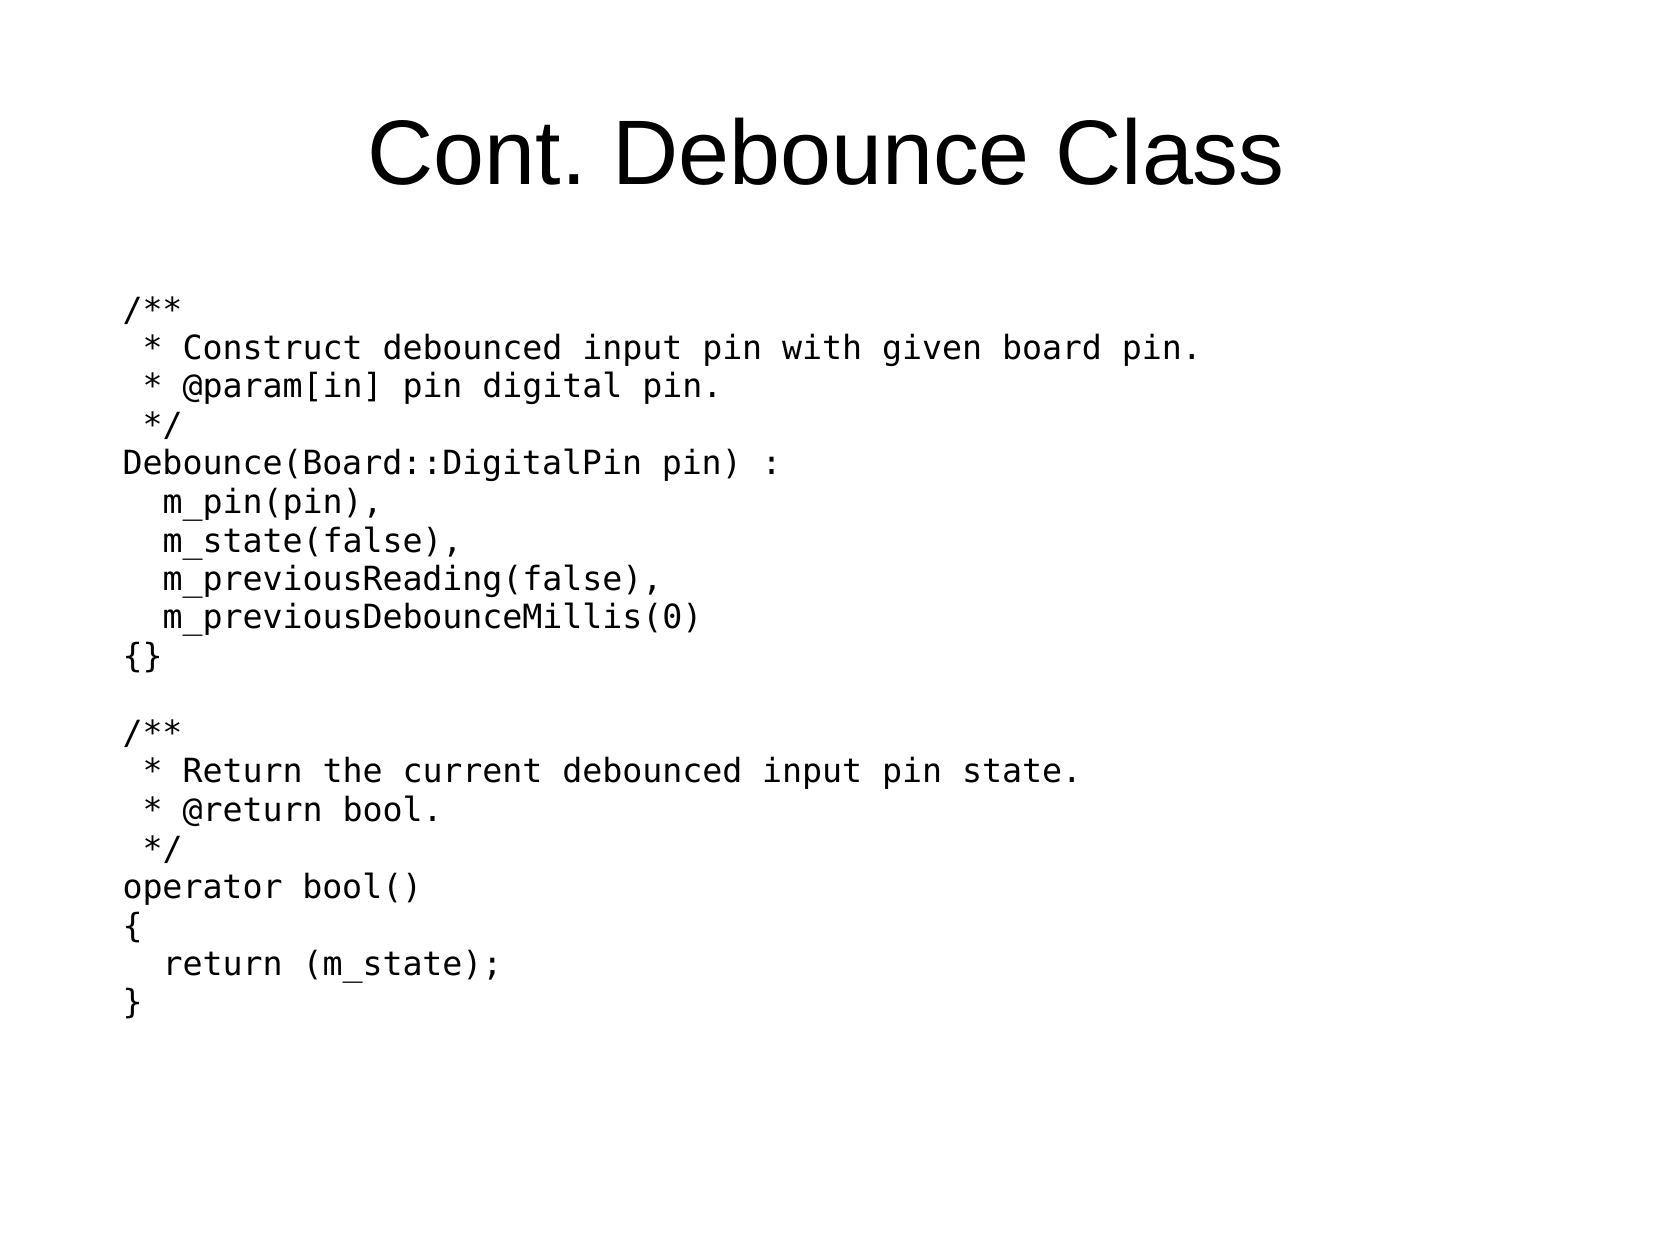

# Cont. Debounce Class
 /**
 * Construct debounced input pin with given board pin.
 * @param[in] pin digital pin.
 */
 Debounce(Board::DigitalPin pin) :
 m_pin(pin),
 m_state(false),
 m_previousReading(false),
 m_previousDebounceMillis(0)
 {}
 /**
 * Return the current debounced input pin state.
 * @return bool.
 */
 operator bool()
 {
 return (m_state);
 }